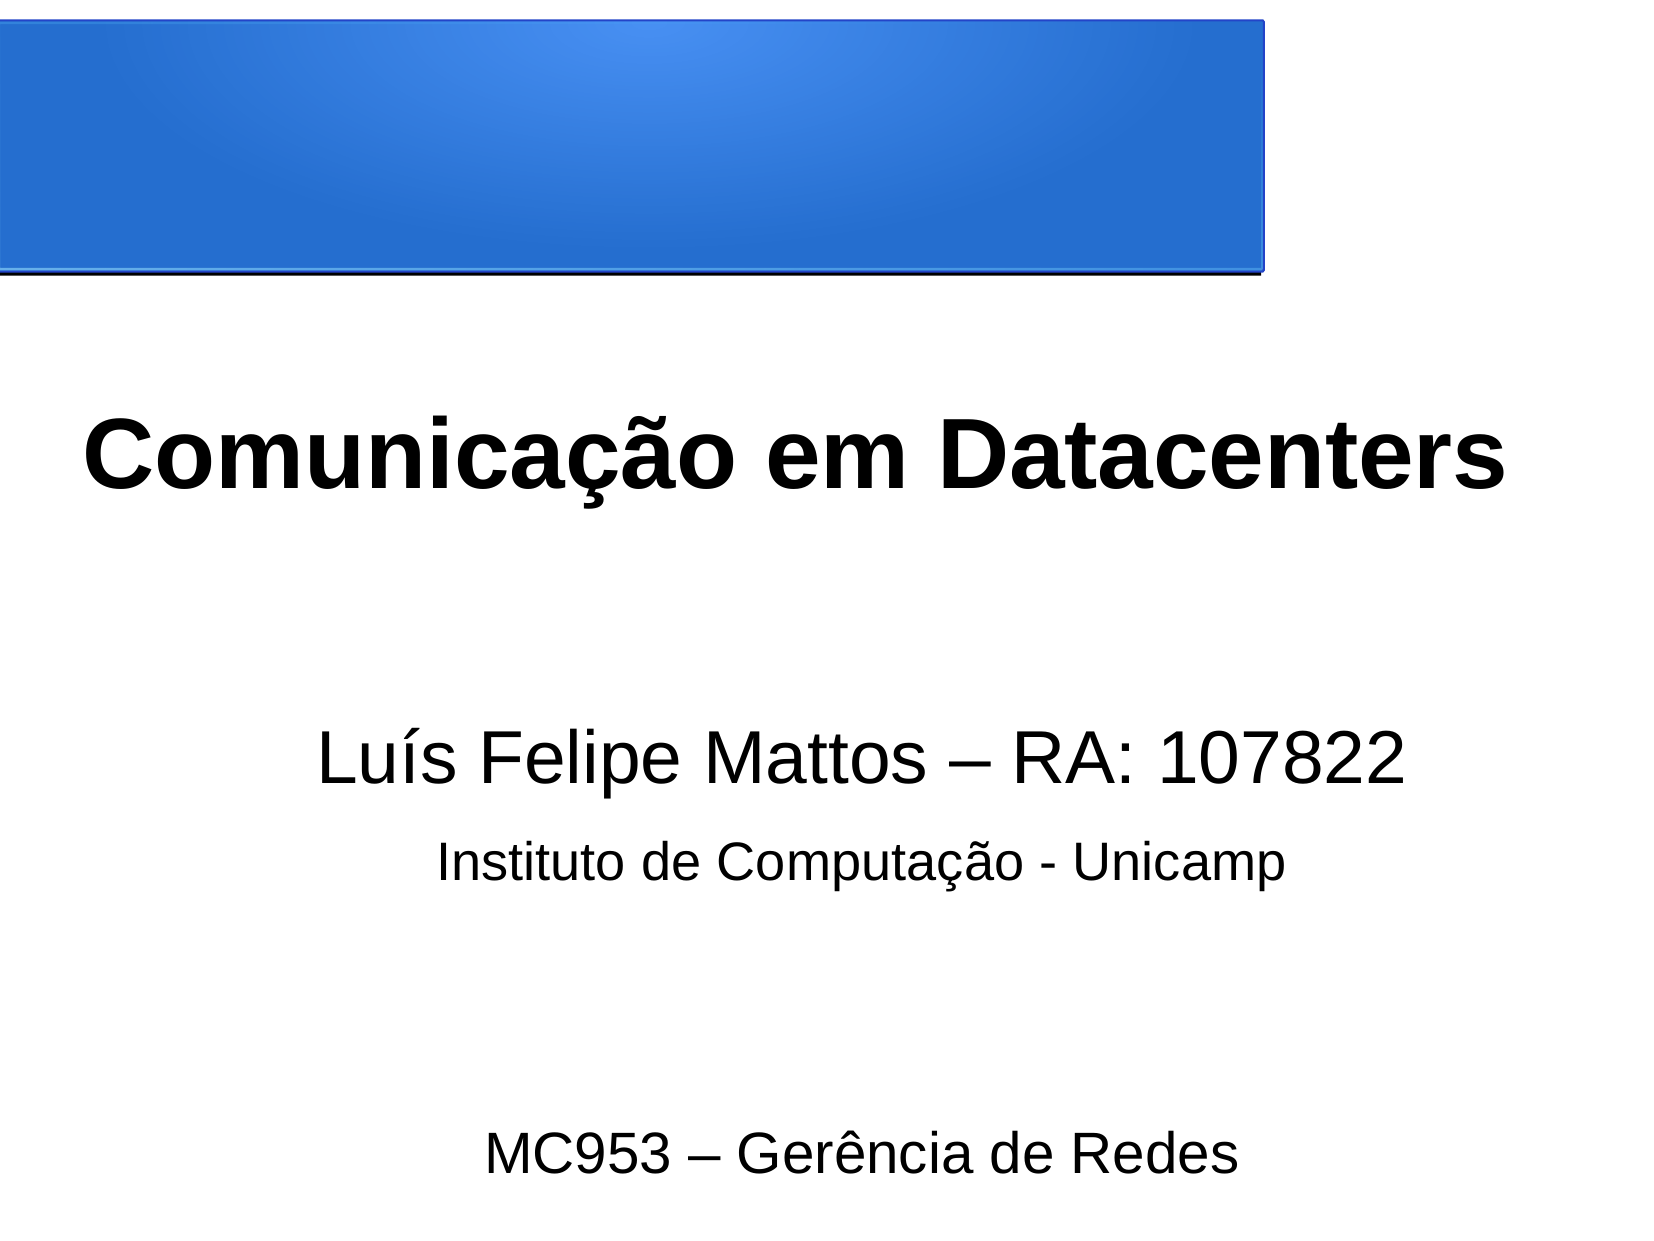

# Comunicação em Datacenters
Luís Felipe Mattos – RA: 107822
Instituto de Computação - Unicamp
MC953 – Gerência de Redes